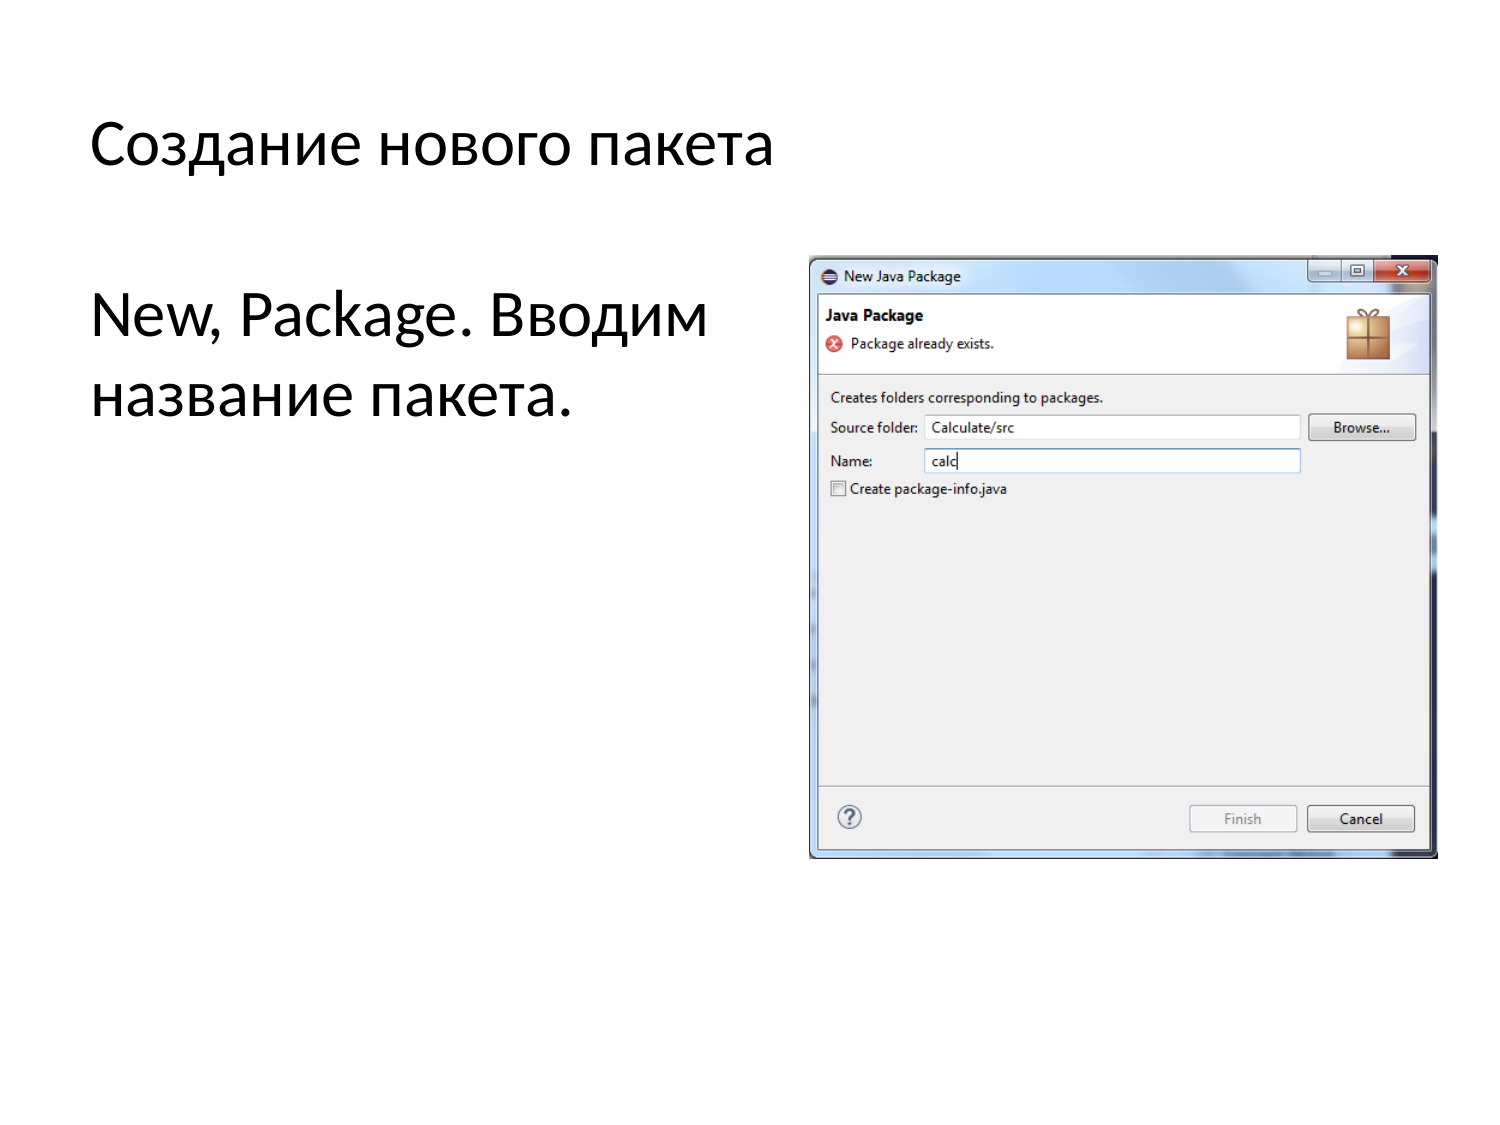

# Создание нового пакета
New, Package. Вводим название пакета.